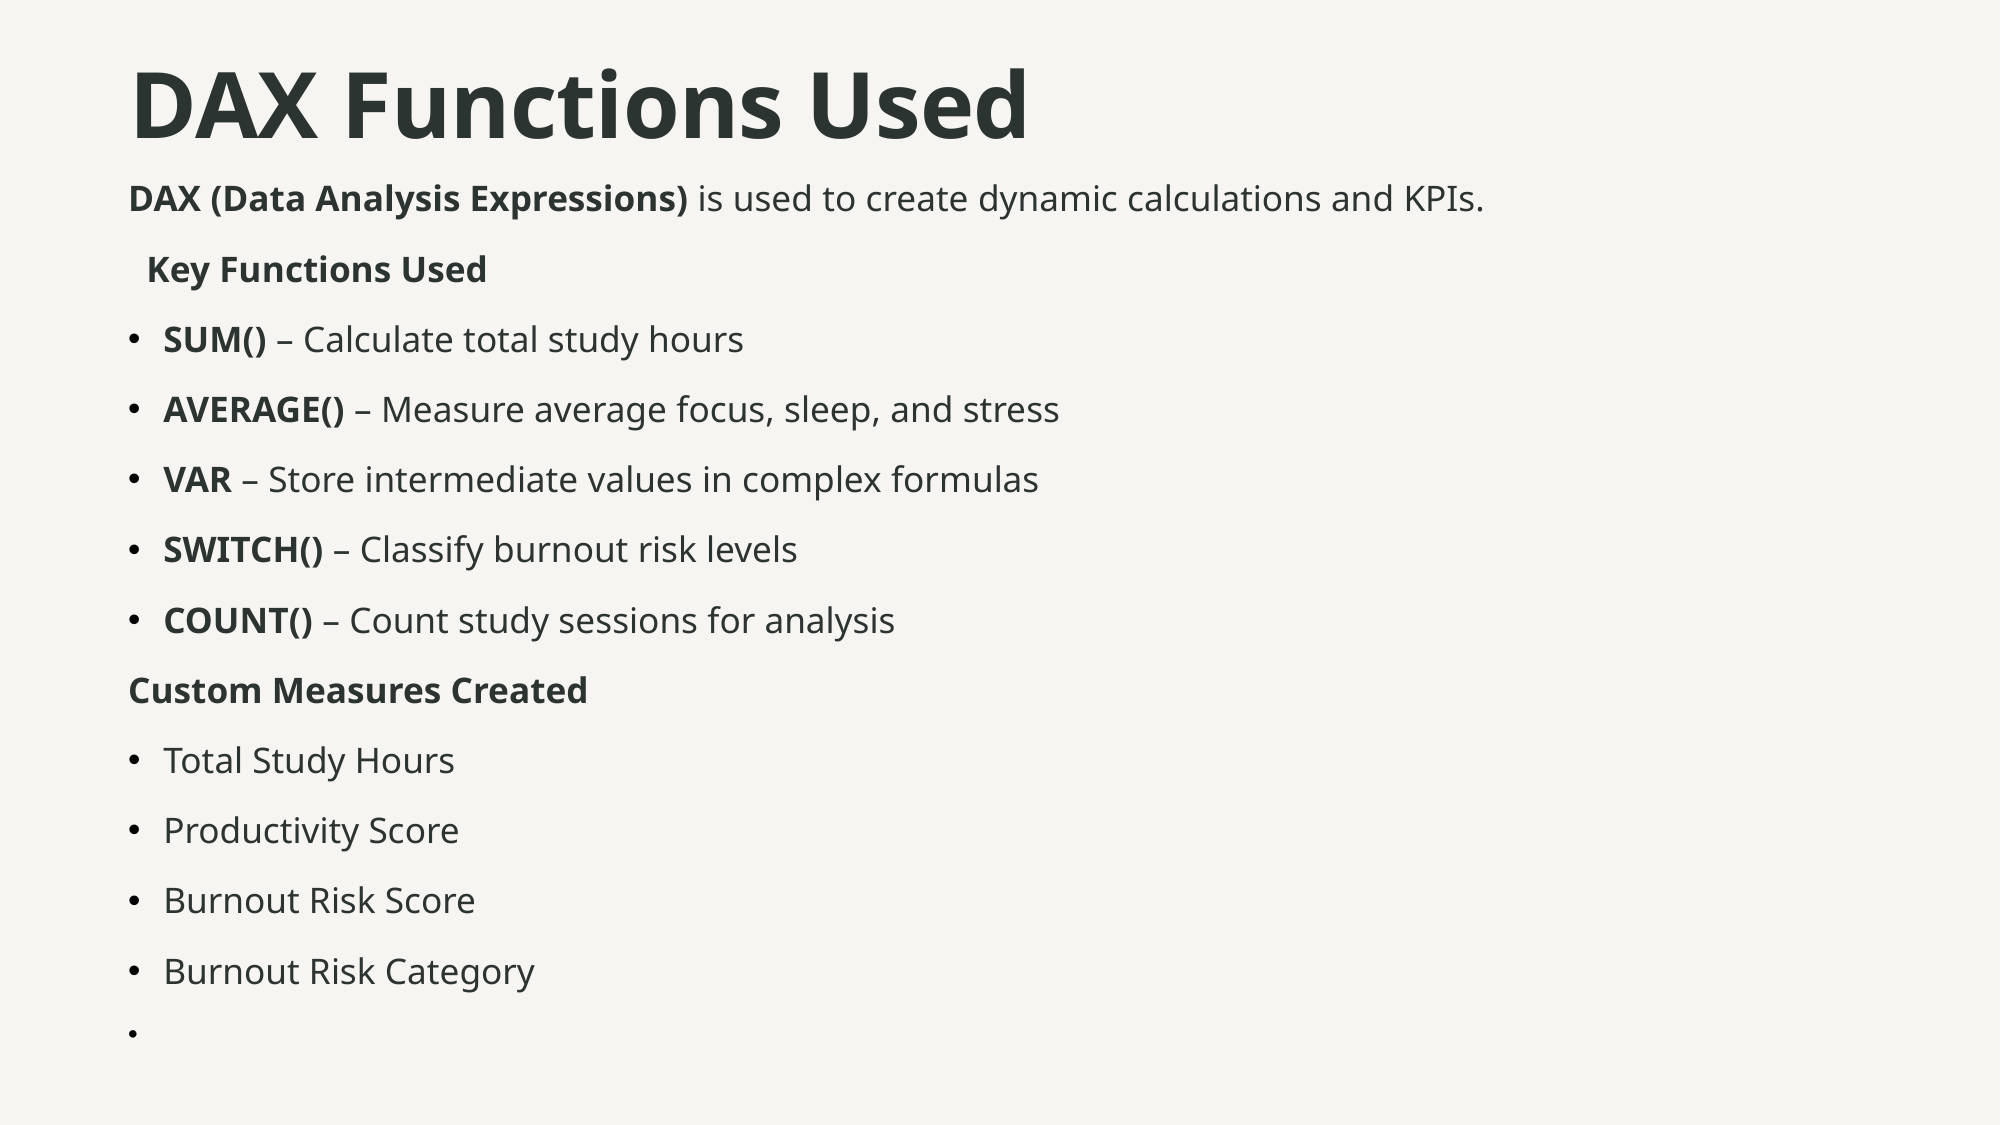

# DAX Functions Used
DAX (Data Analysis Expressions) is used to create dynamic calculations and KPIs.
  Key Functions Used
SUM() – Calculate total study hours
AVERAGE() – Measure average focus, sleep, and stress
VAR – Store intermediate values in complex formulas
SWITCH() – Classify burnout risk levels
COUNT() – Count study sessions for analysis
Custom Measures Created
Total Study Hours
Productivity Score
Burnout Risk Score
Burnout Risk Category